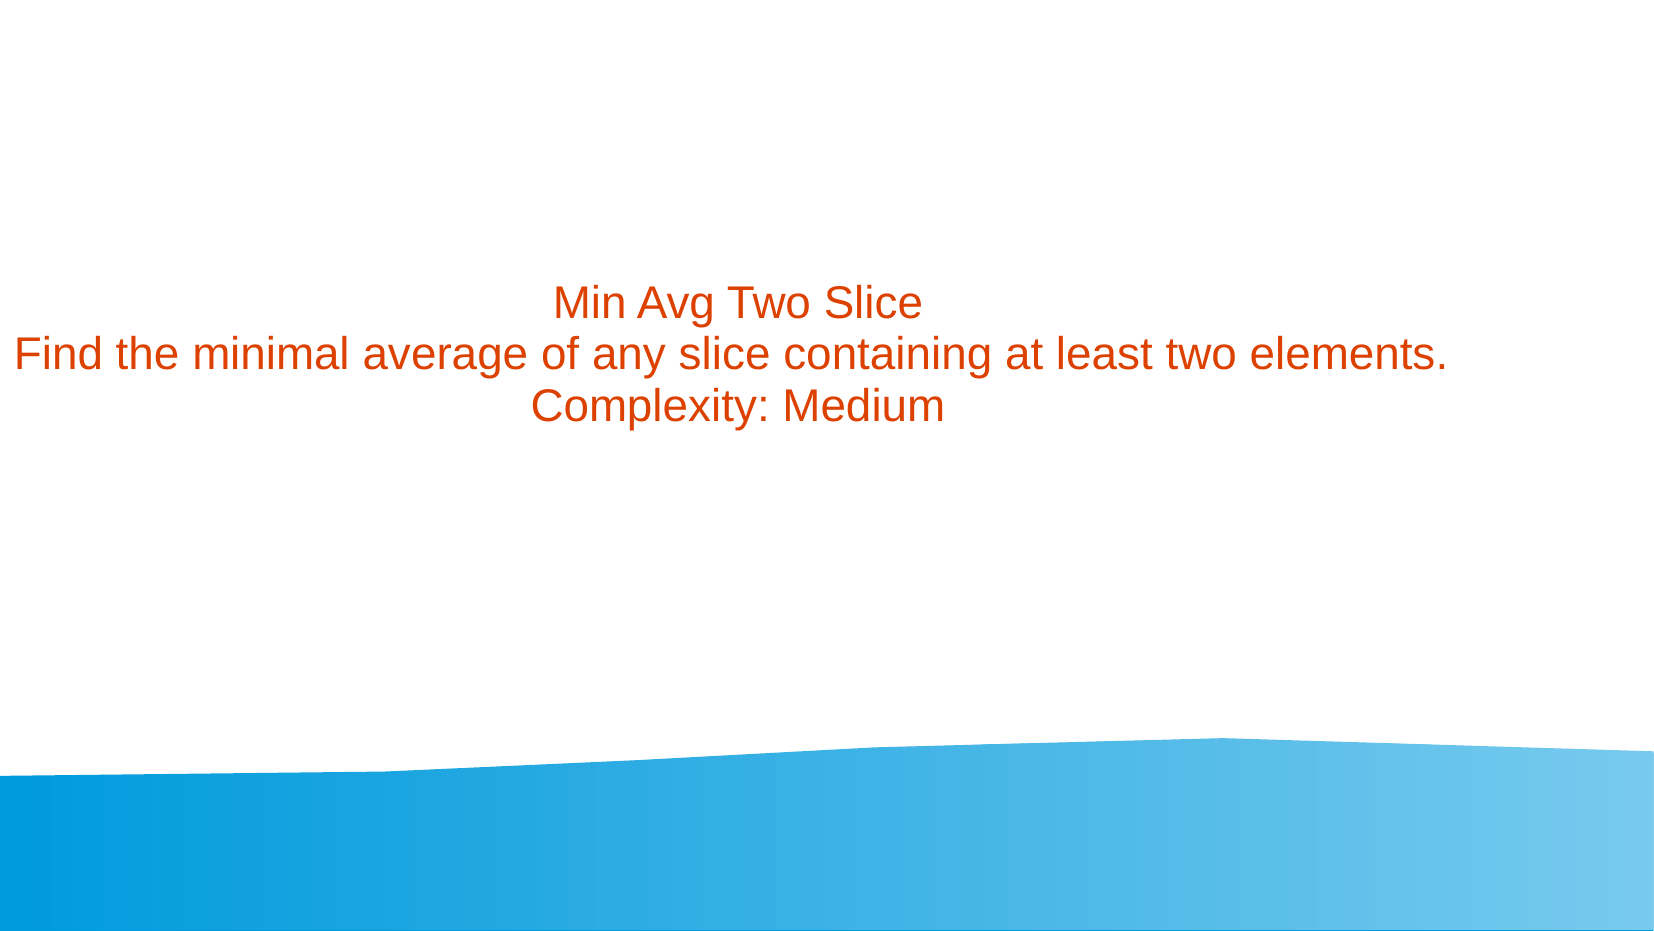

# Min Avg Two Slice Find the minimal average of any slice containing at least two elements. Complexity: Medium